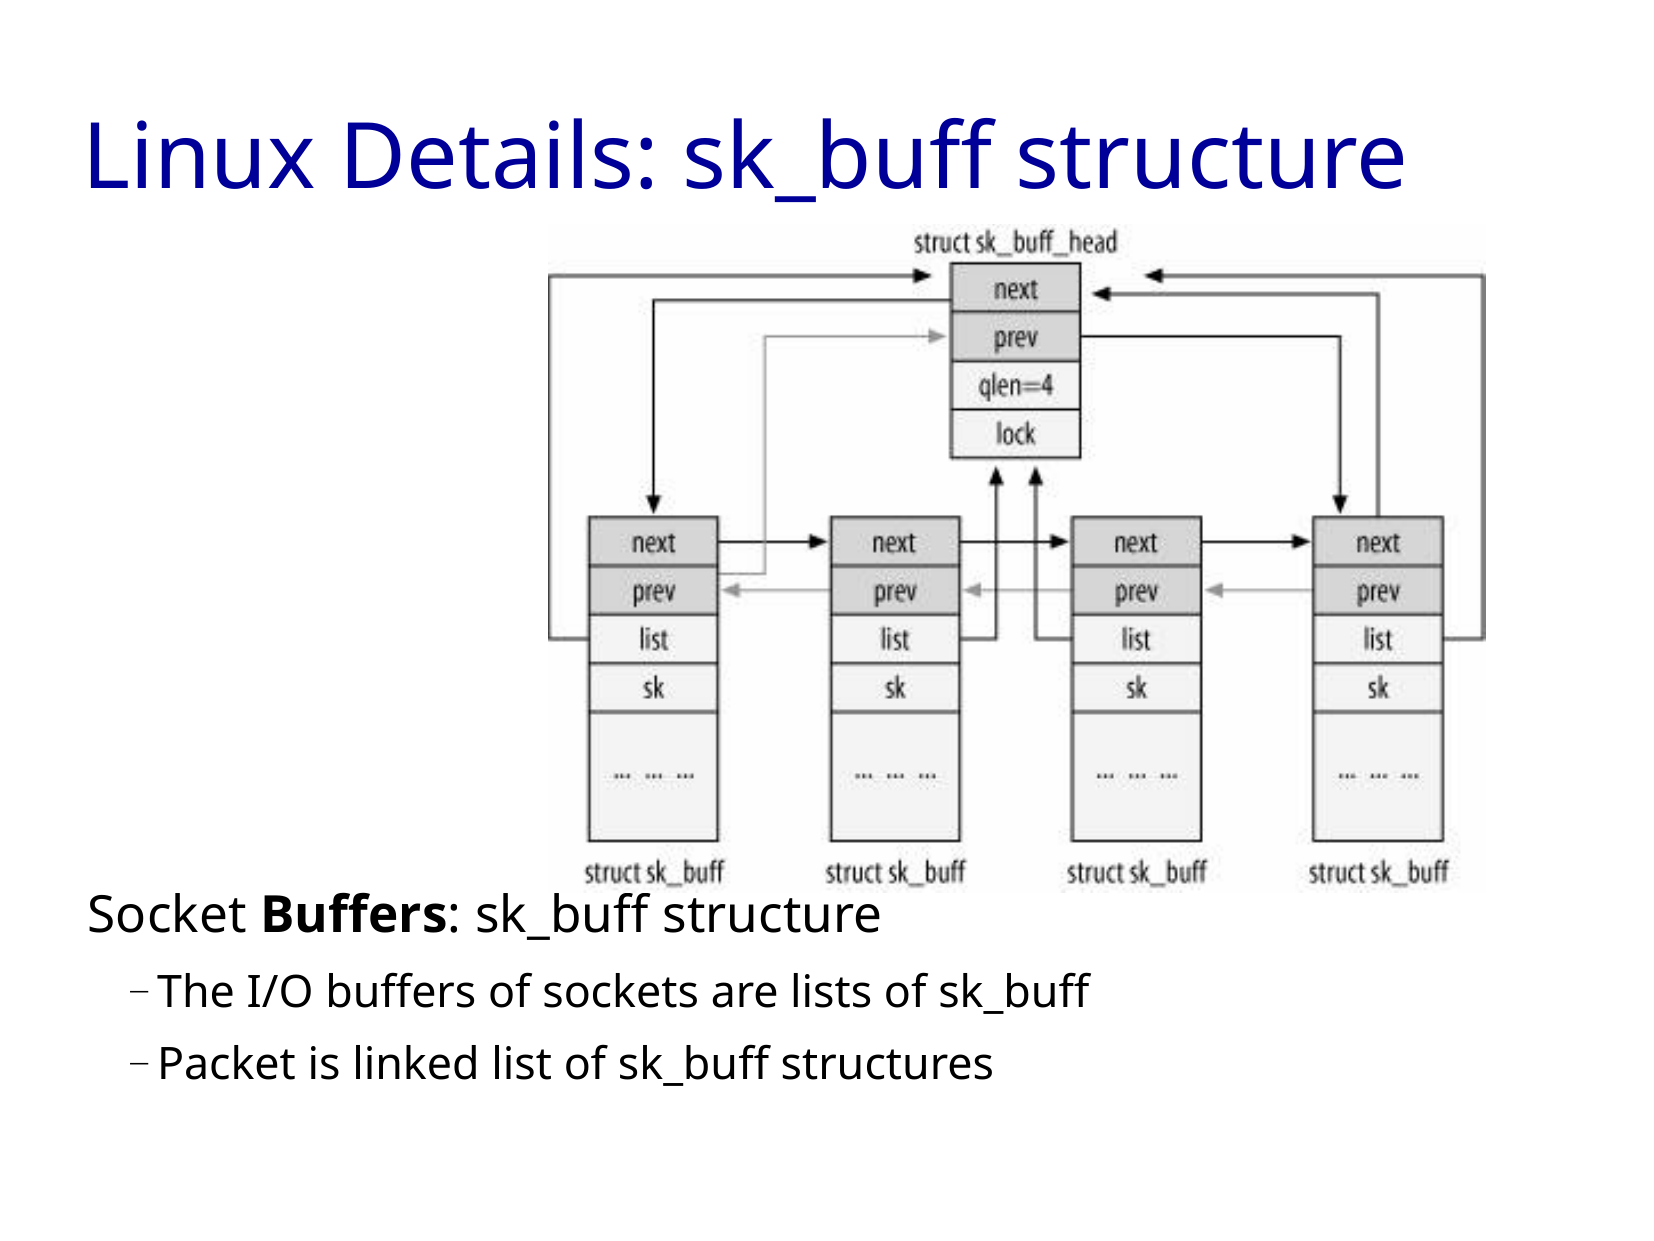

# Linux Details: sk_buff structure
Socket Buffers: sk_buff structure
The I/O buffers of sockets are lists of sk_buff
Packet is linked list of sk_buff structures